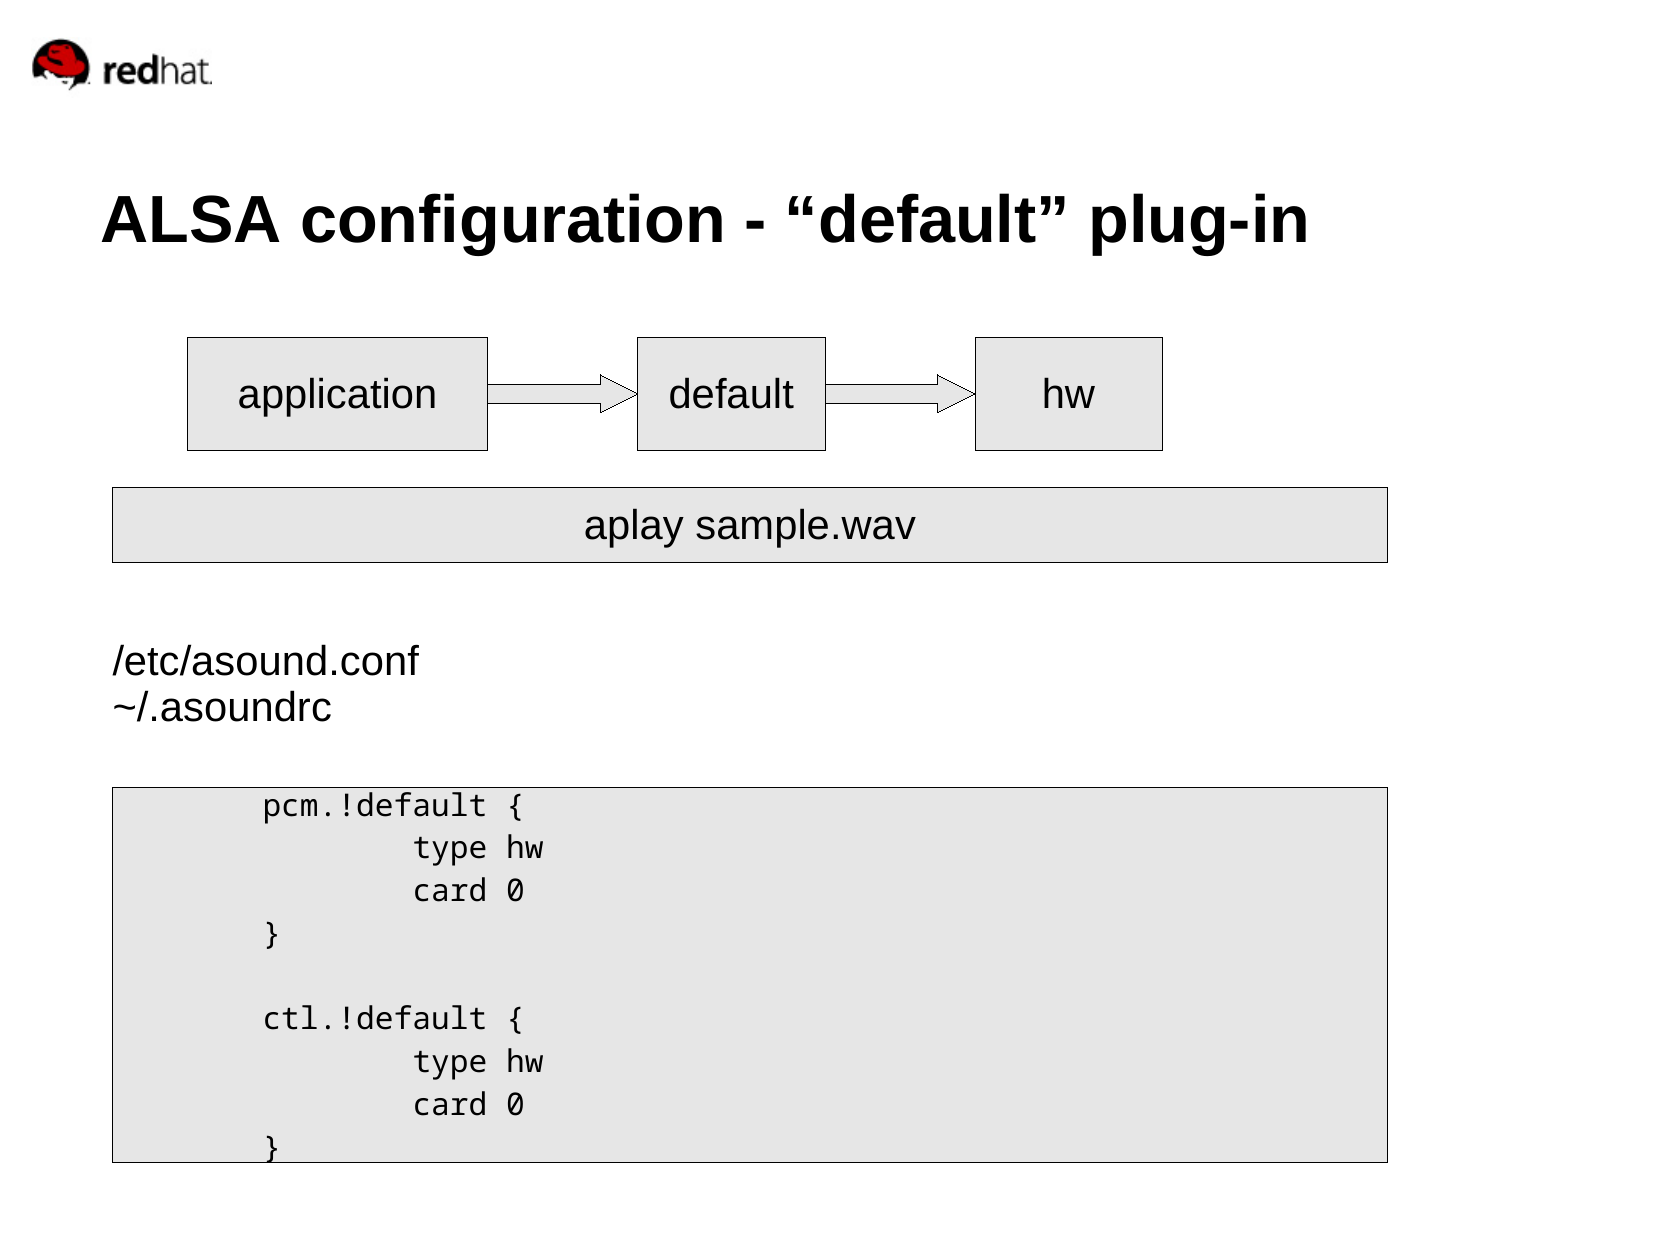

# ALSA configuration - “default” plug-in
application
default
hw
aplay sample.wav
/etc/asound.conf
~/.asoundrc
		pcm.!default {
			type hw
			card 0
		}
		ctl.!default {
			type hw
			card 0
		}